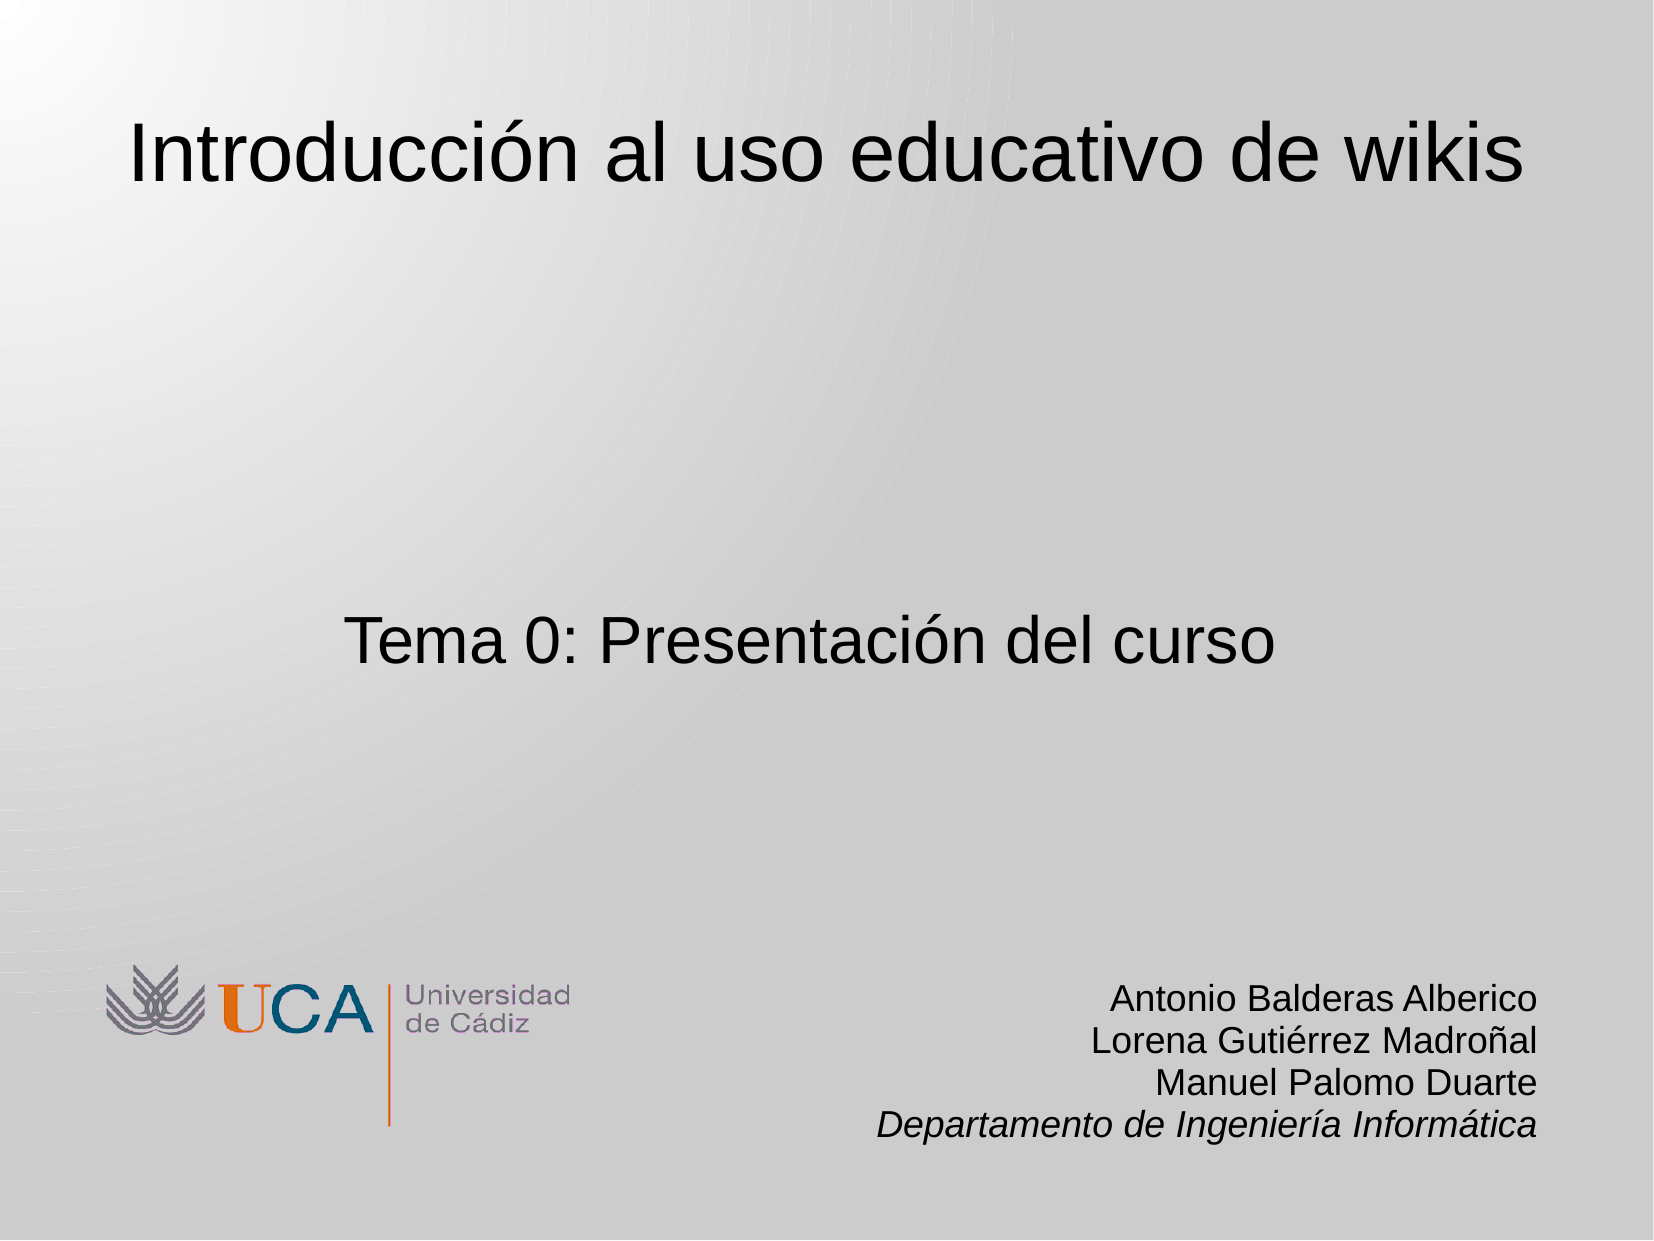

# Introducción al uso educativo de wikis
Tema 0: Presentación del curso
Antonio Balderas Alberico
Lorena Gutiérrez Madroñal
Manuel Palomo Duarte
Departamento de Ingeniería Informática